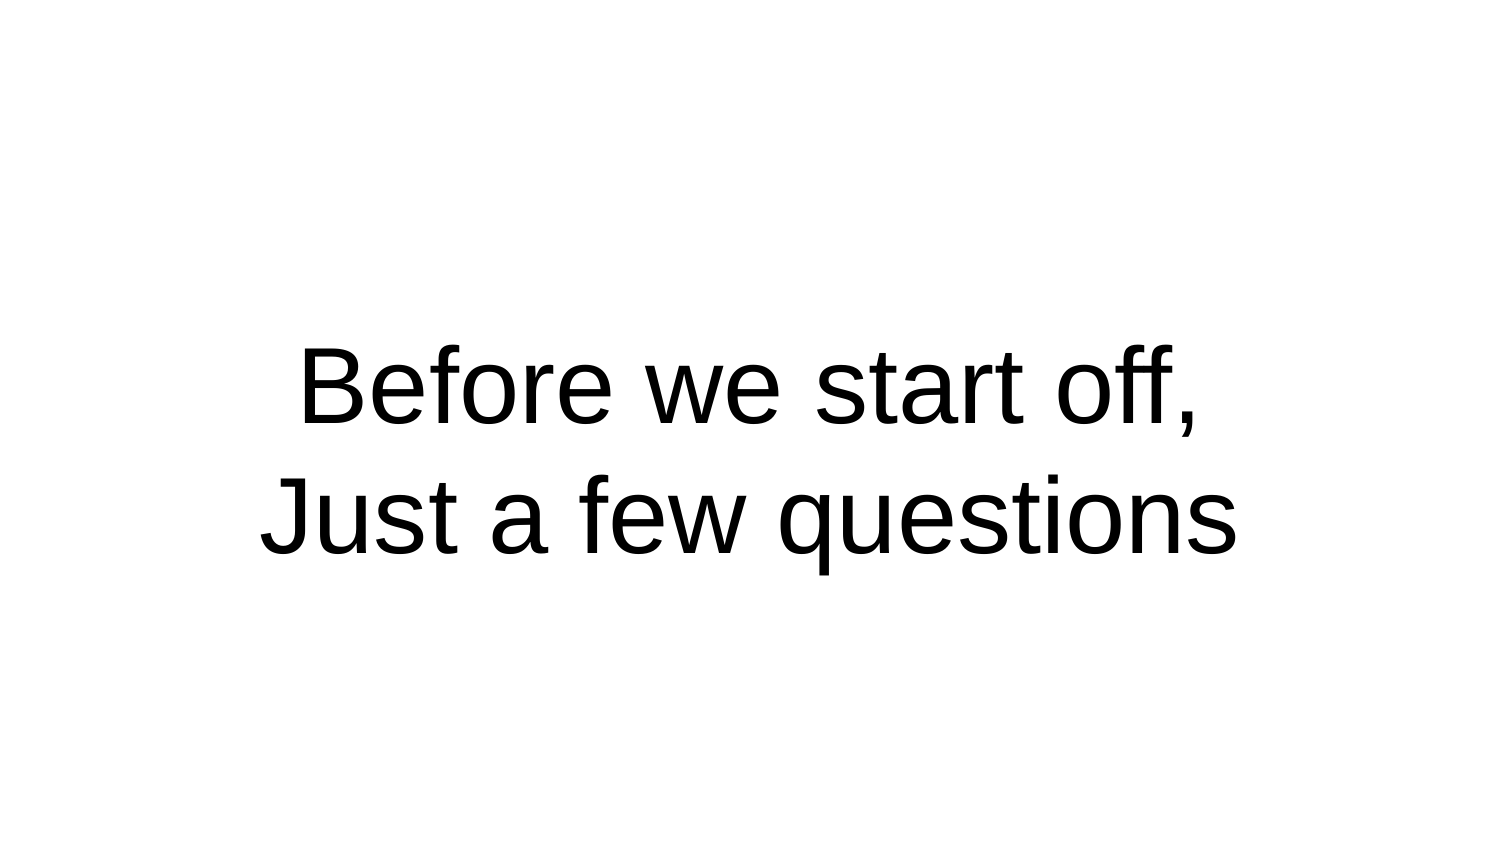

# Before we start off, Just a few questions